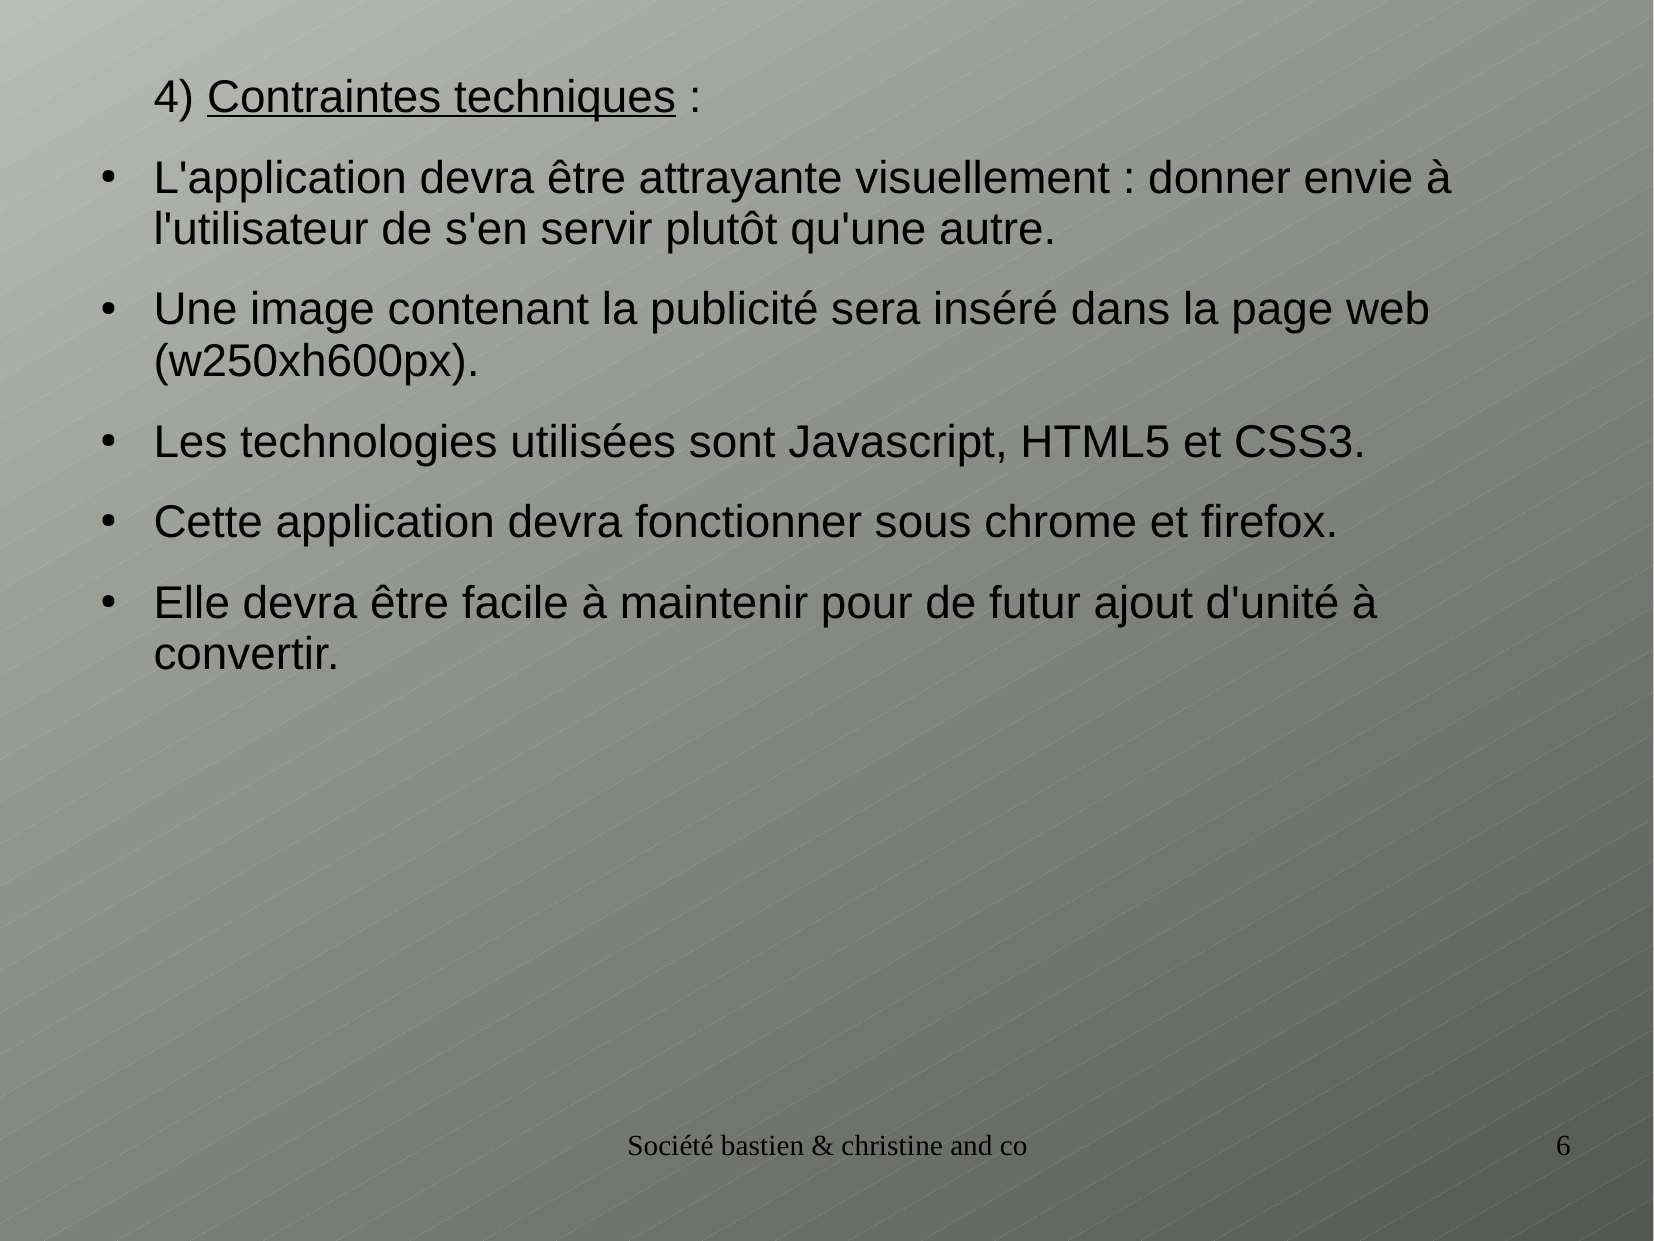

# 4) Contraintes techniques :
L'application devra être attrayante visuellement : donner envie à l'utilisateur de s'en servir plutôt qu'une autre.
Une image contenant la publicité sera inséré dans la page web (w250xh600px).
Les technologies utilisées sont Javascript, HTML5 et CSS3.
Cette application devra fonctionner sous chrome et firefox.
Elle devra être facile à maintenir pour de futur ajout d'unité à convertir.
Société bastien & christine and co
6